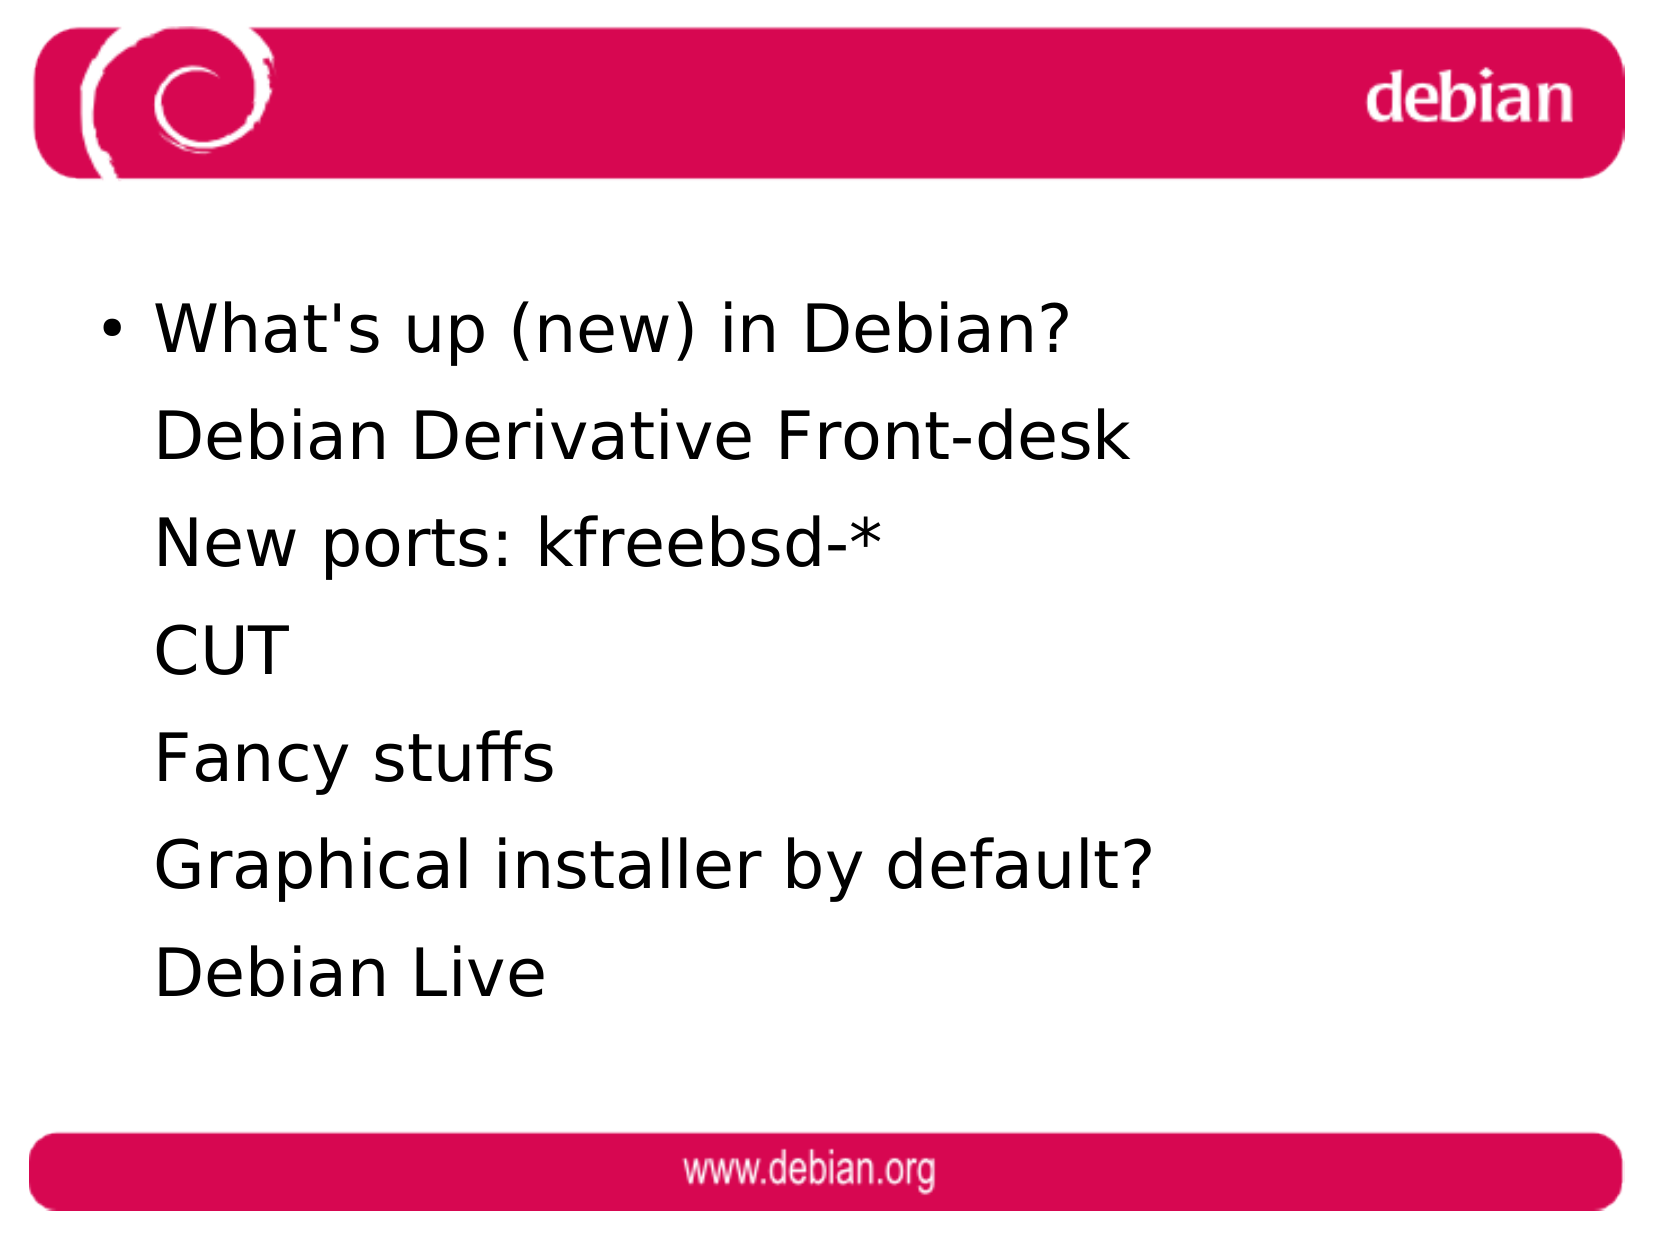

#
What's up (new) in Debian?
Debian Derivative Front-desk
New ports: kfreebsd-*
CUT
Fancy stuffs
Graphical installer by default?
Debian Live